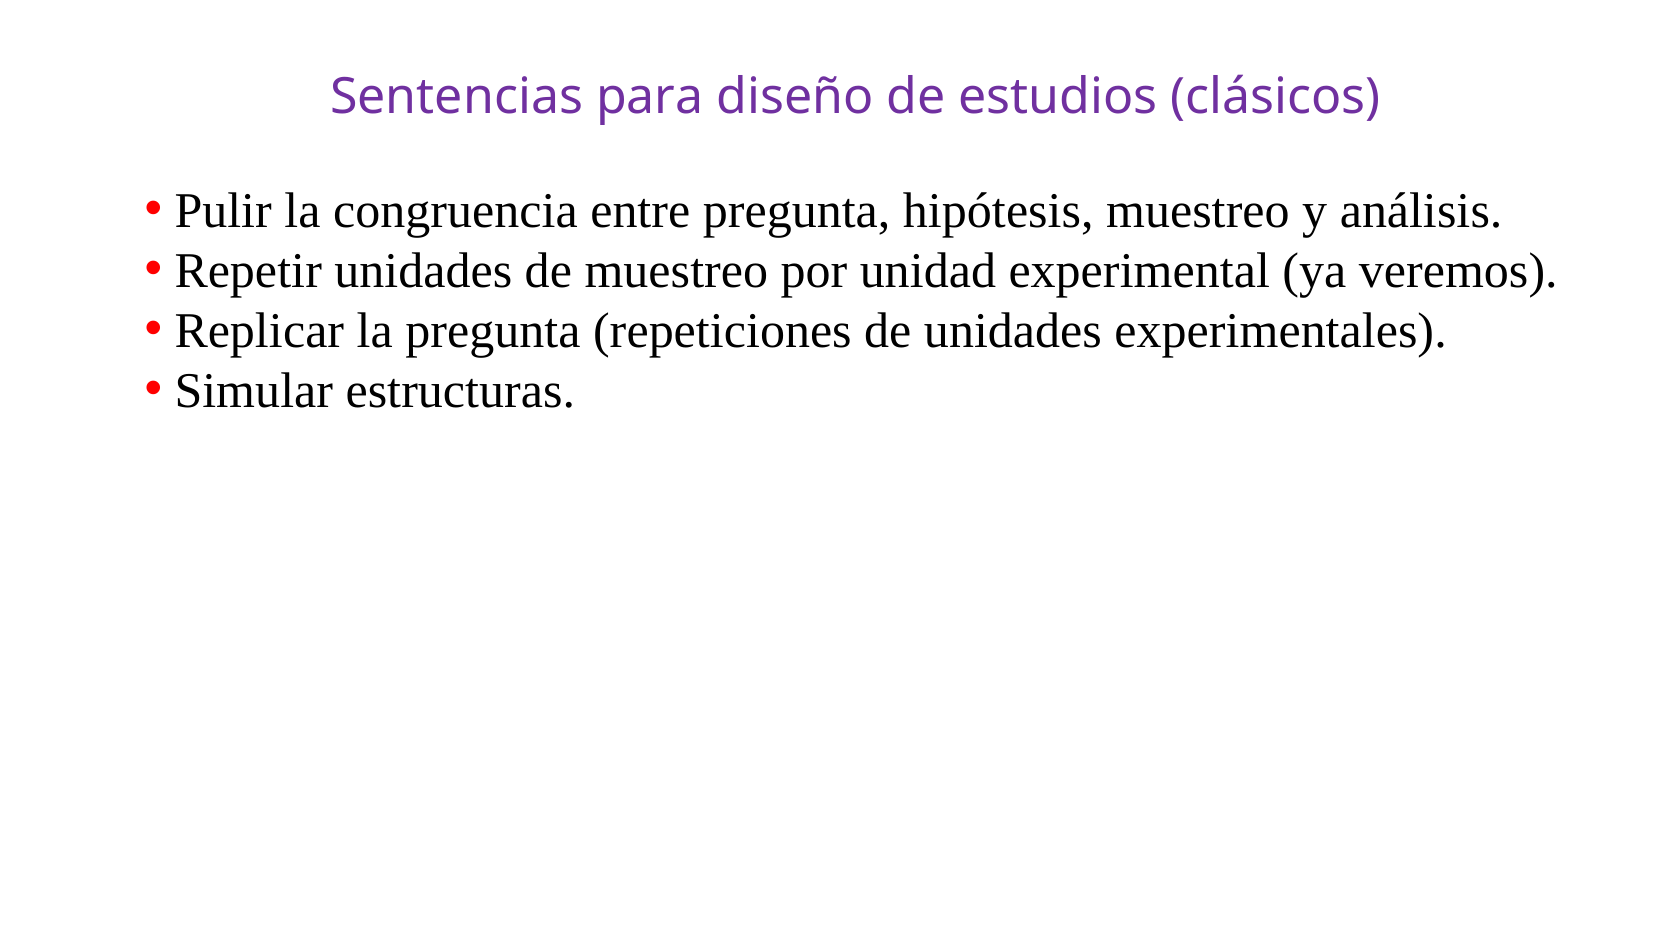

Sentencias para diseño de estudios (clásicos)
 Pulir la congruencia entre pregunta, hipótesis, muestreo y análisis.
 Repetir unidades de muestreo por unidad experimental (ya veremos).
 Replicar la pregunta (repeticiones de unidades experimentales).
 Simular estructuras.